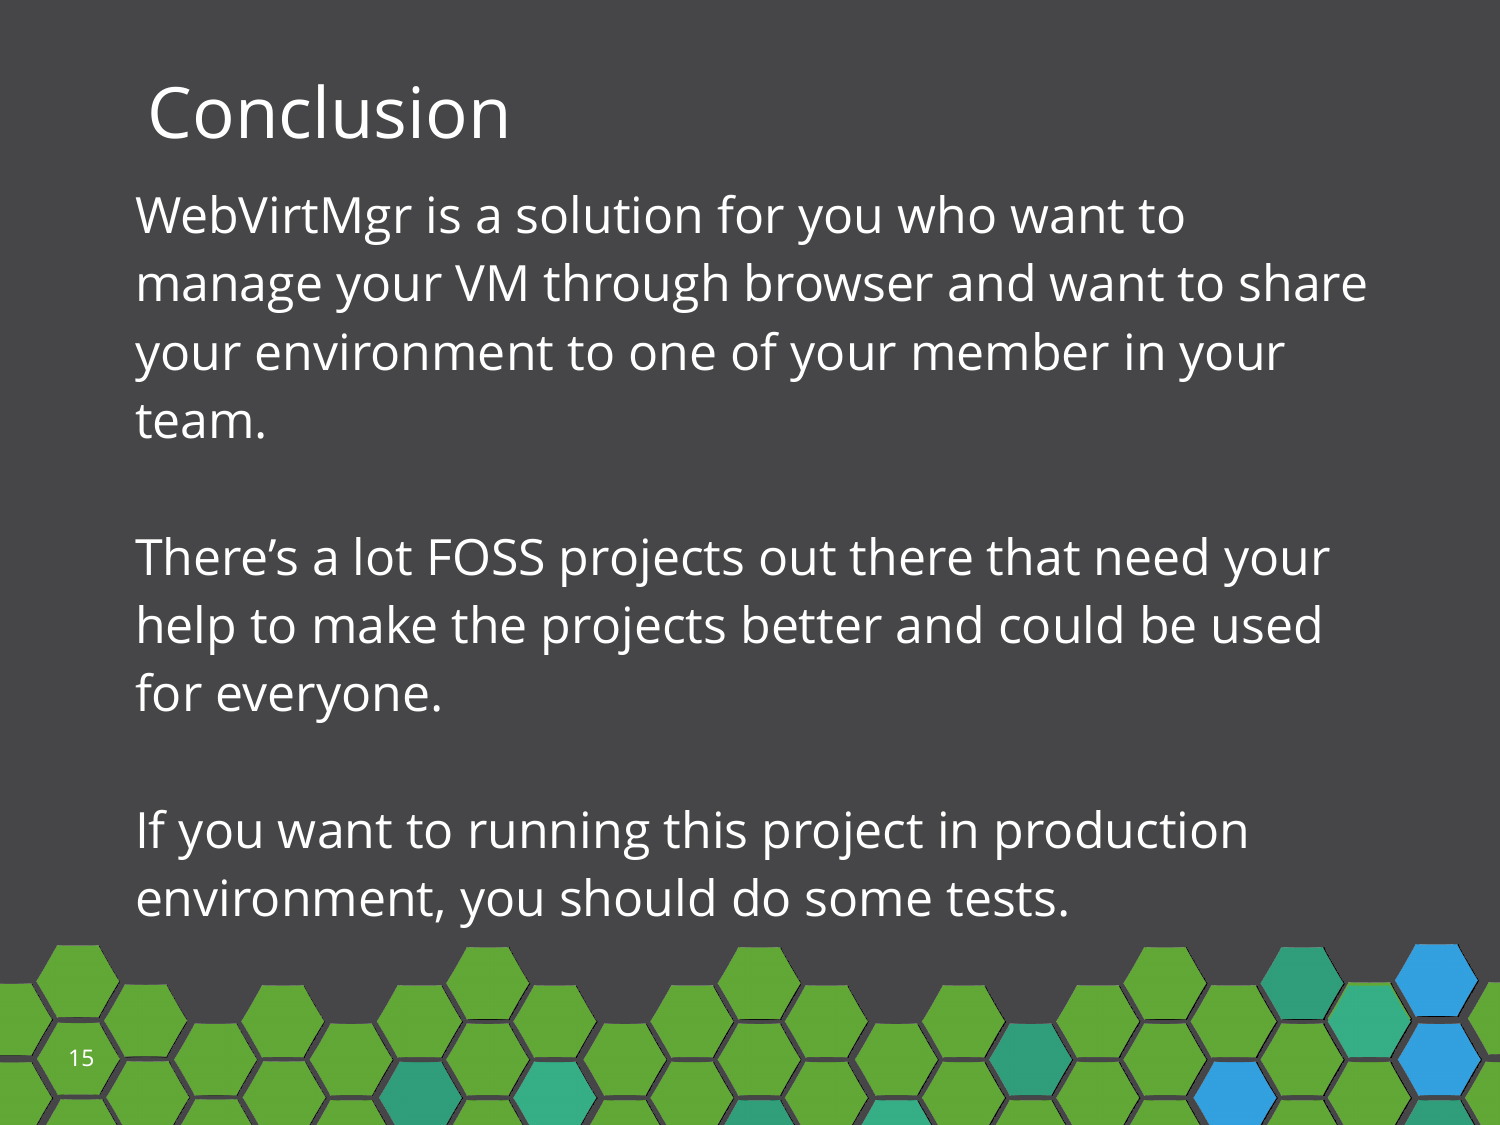

# Conclusion
WebVirtMgr is a solution for you who want to manage your VM through browser and want to share your environment to one of your member in your team.
There’s a lot FOSS projects out there that need your help to make the projects better and could be used for everyone.
If you want to running this project in production environment, you should do some tests.